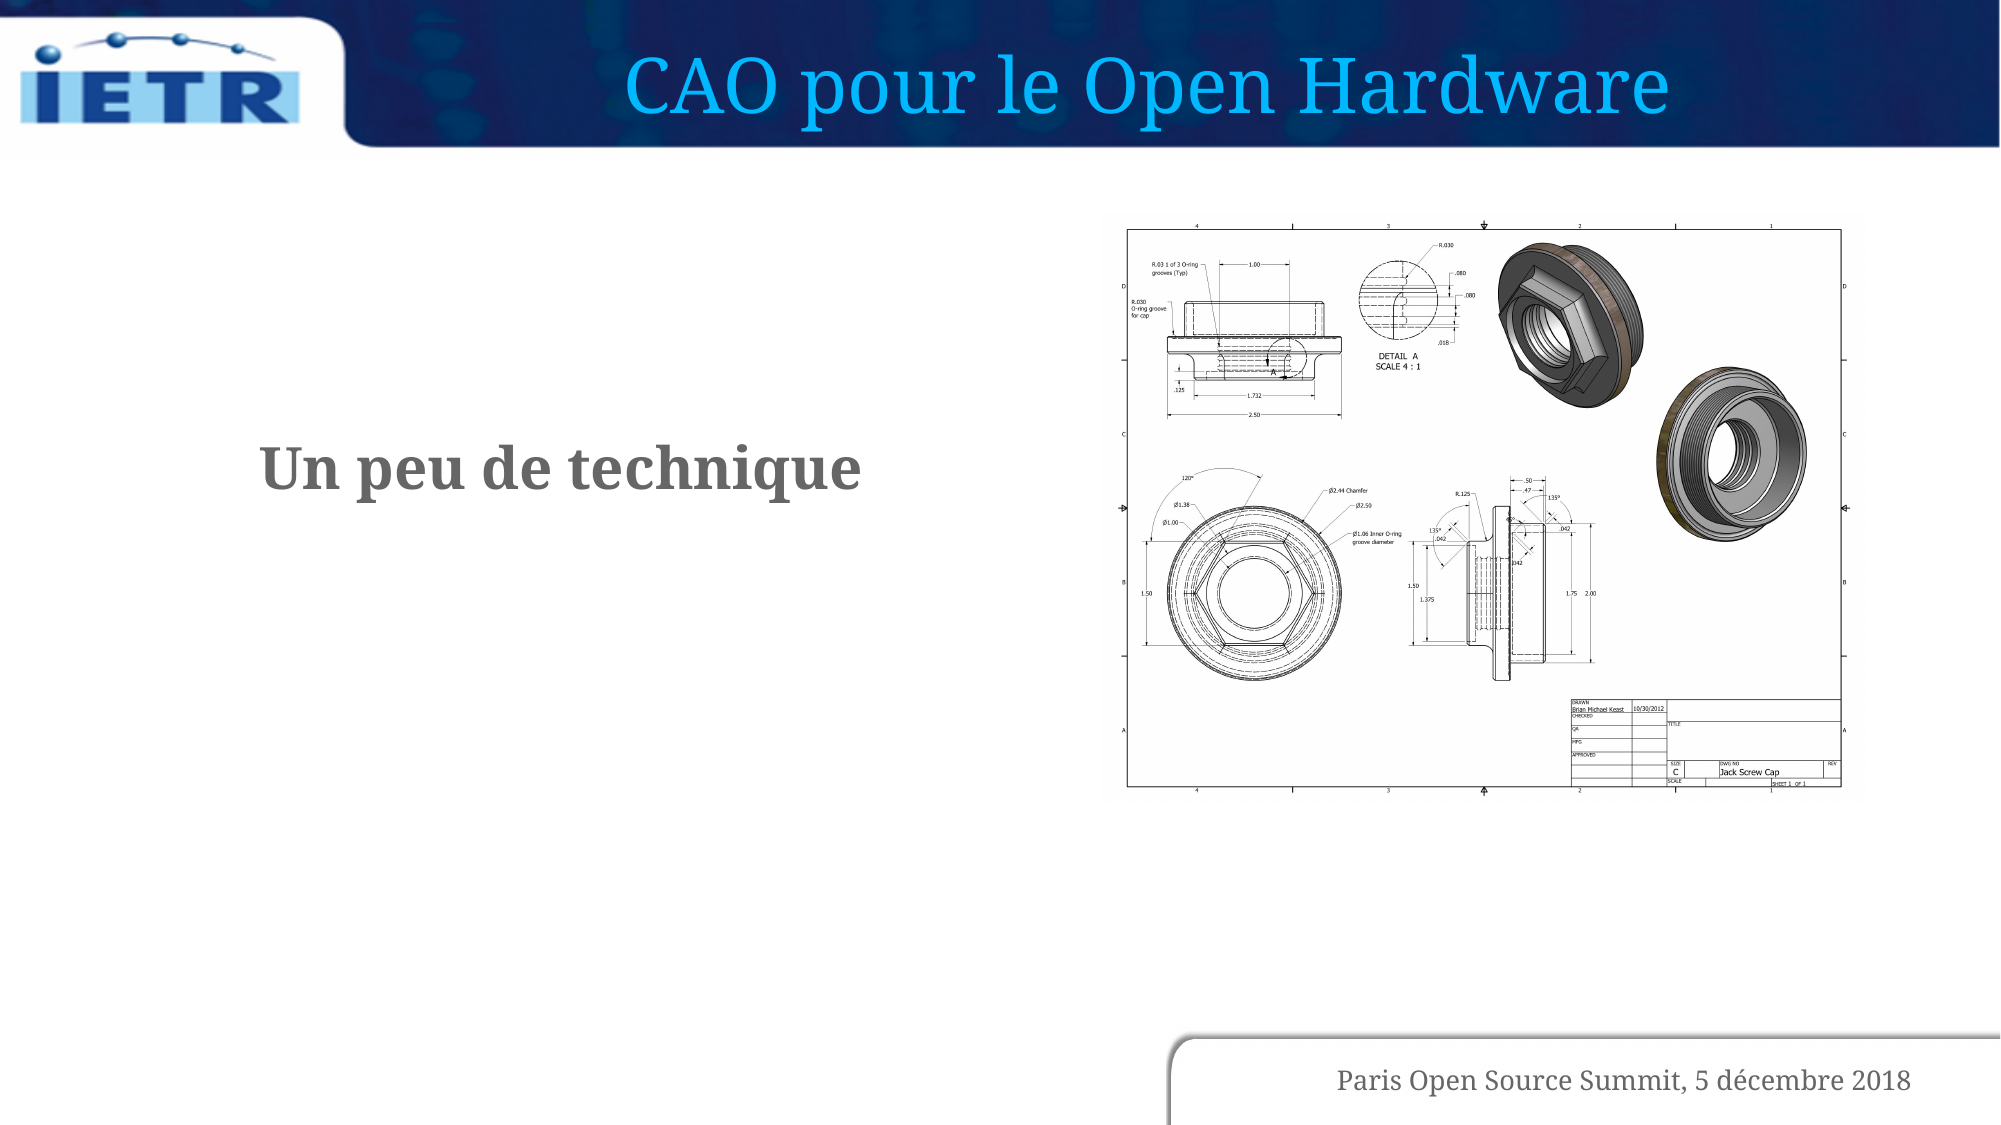

CAO pour le Open Hardware
Un peu de technique
Paris Open Source Summit, 5 décembre 2018